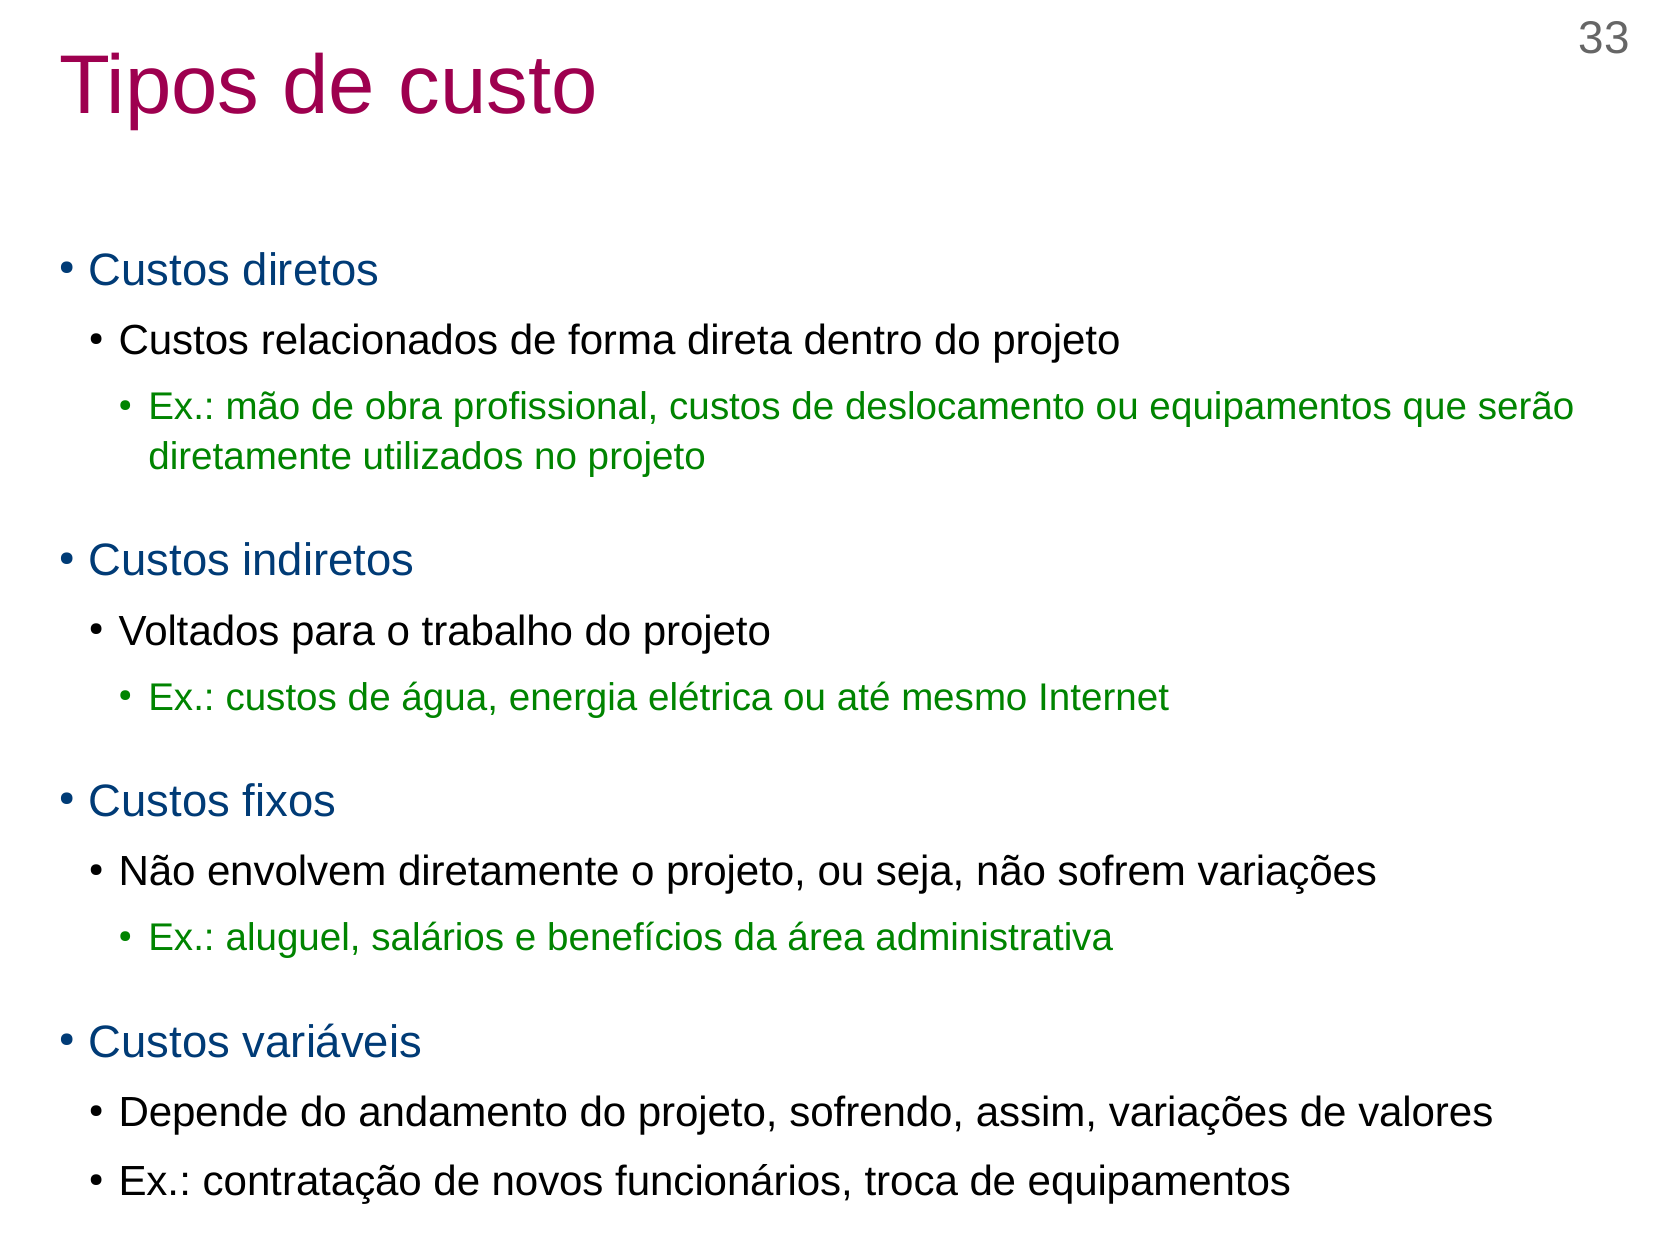

33
# Tipos de custo
Custos diretos
Custos relacionados de forma direta dentro do projeto
Ex.: mão de obra profissional, custos de deslocamento ou equipamentos que serão diretamente utilizados no projeto
Custos indiretos
Voltados para o trabalho do projeto
Ex.: custos de água, energia elétrica ou até mesmo Internet
Custos fixos
Não envolvem diretamente o projeto, ou seja, não sofrem variações
Ex.: aluguel, salários e benefícios da área administrativa
Custos variáveis
Depende do andamento do projeto, sofrendo, assim, variações de valores
Ex.: contratação de novos funcionários, troca de equipamentos